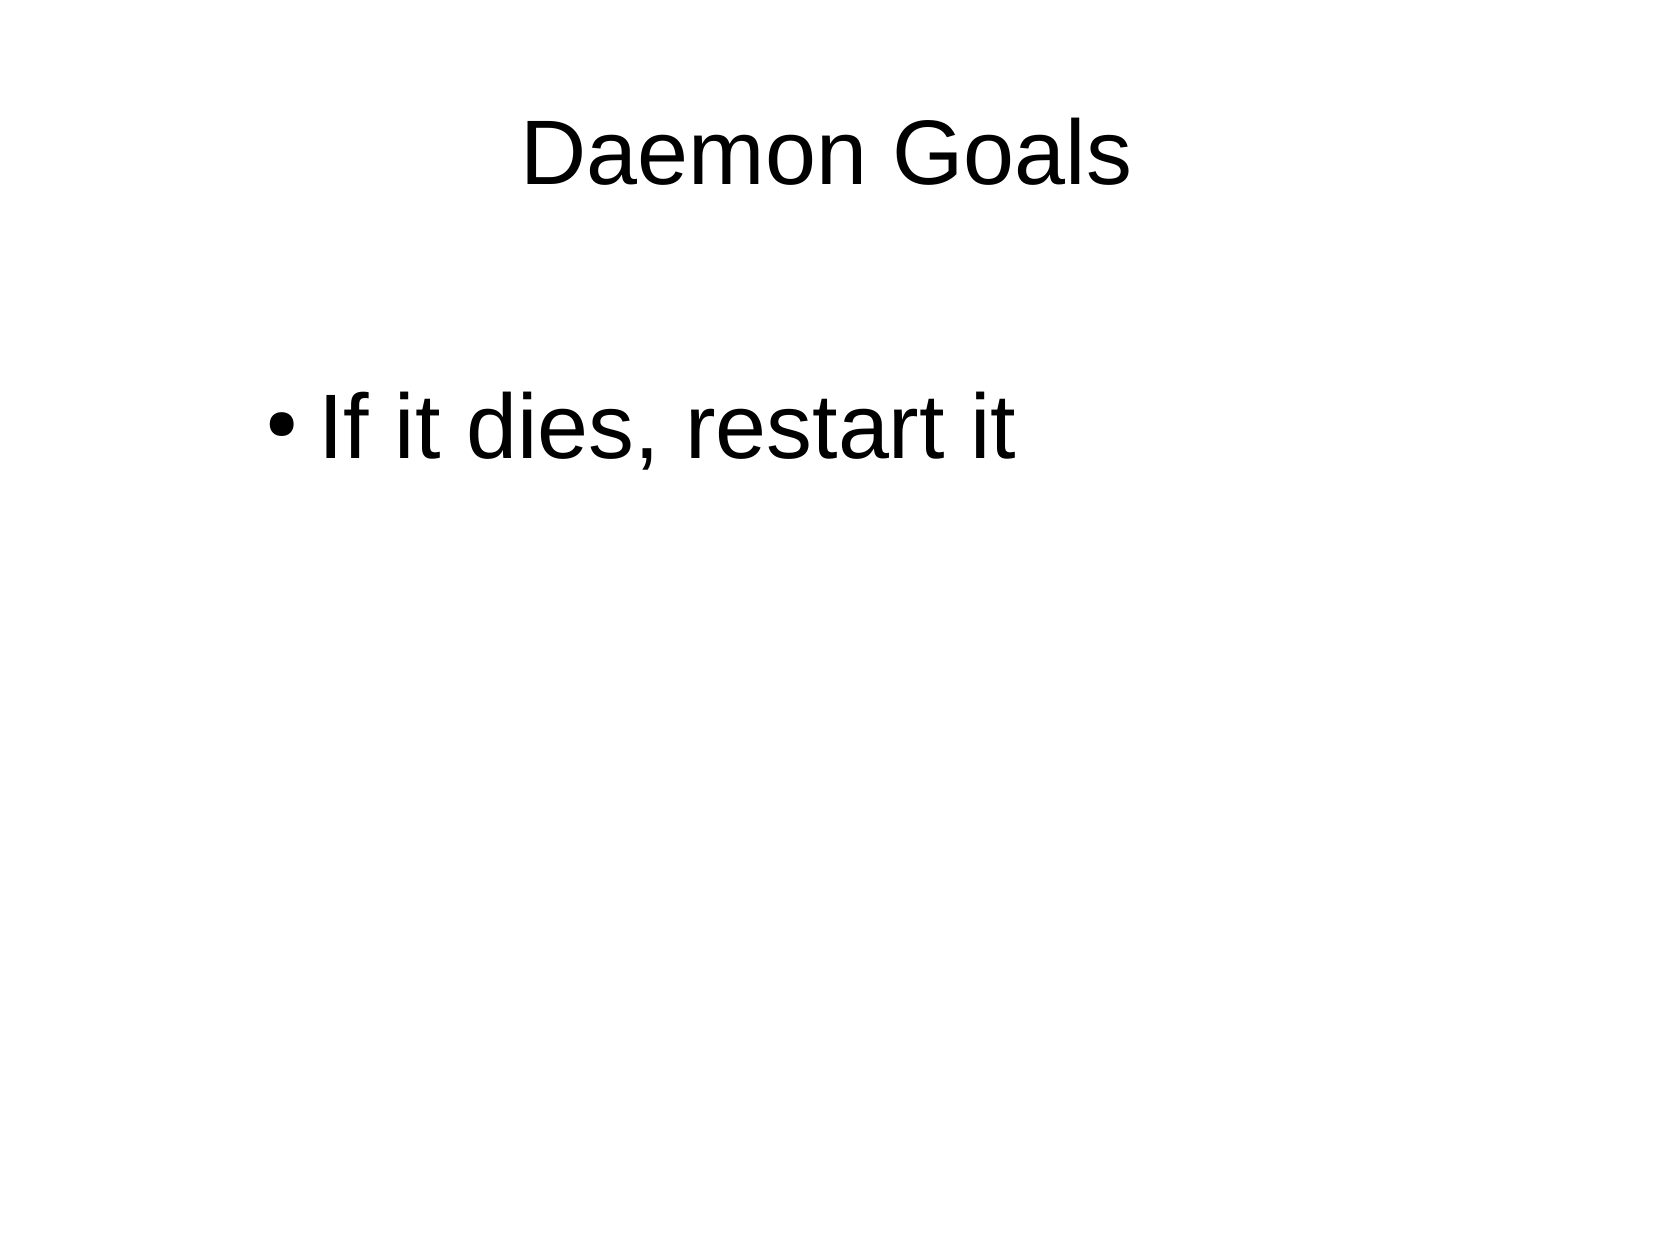

# Daemon Goals
If it dies, restart it